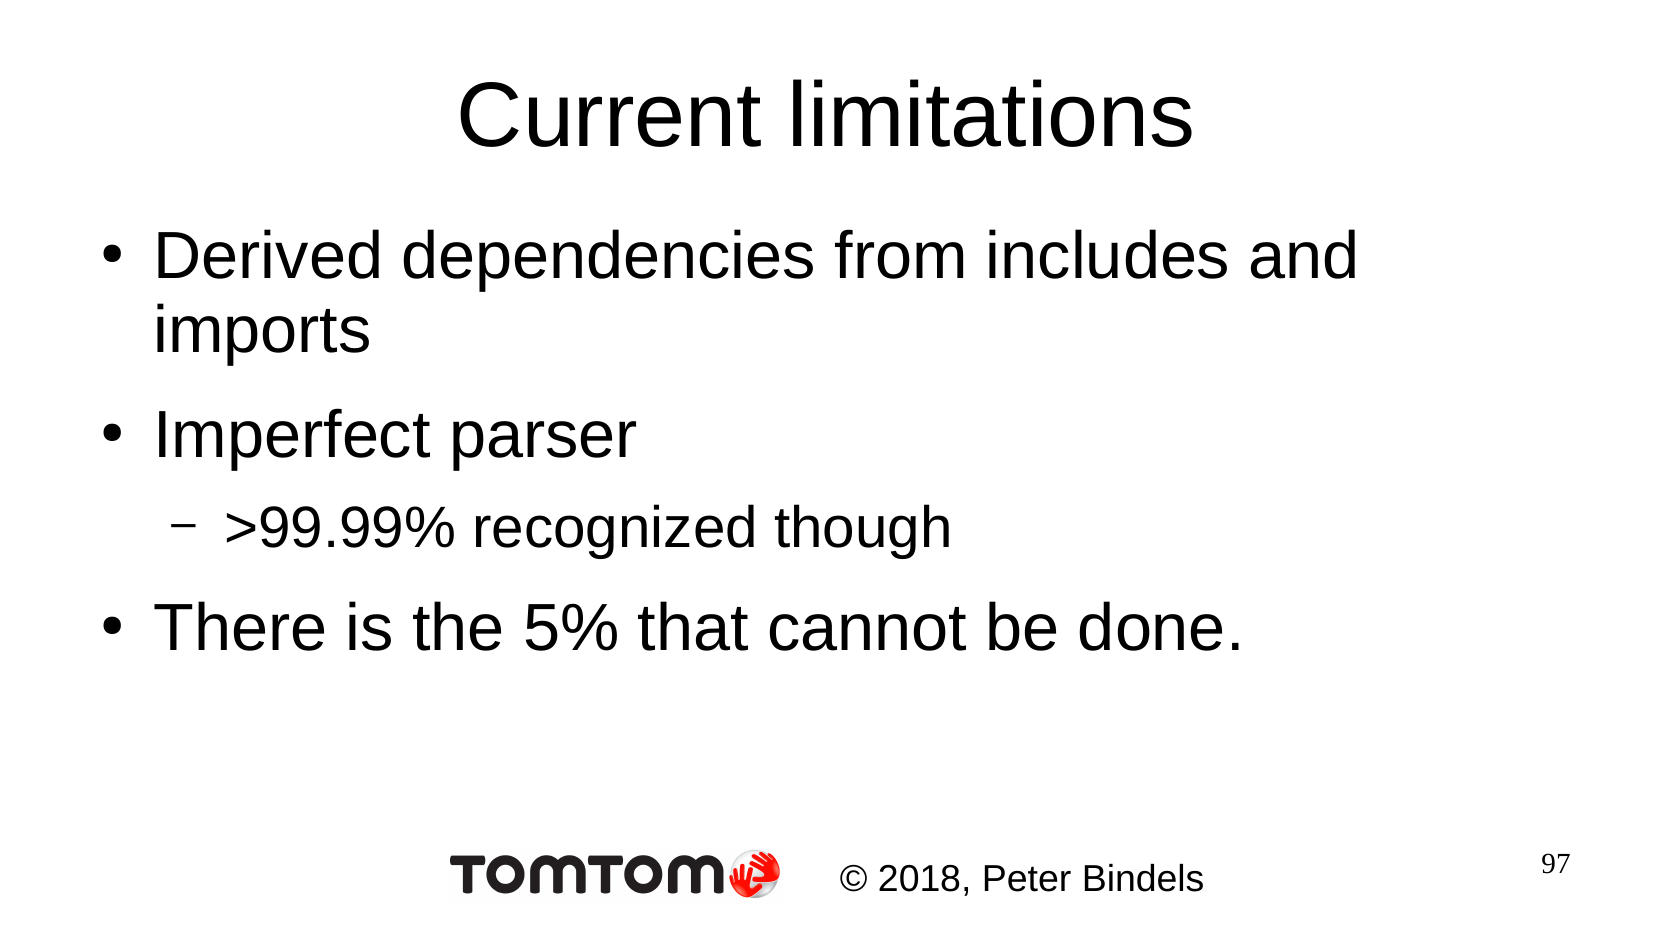

# Current limitations
Derived dependencies from includes and imports
Imperfect parser
>99.99% recognized though
There is the 5% that cannot be done.
97